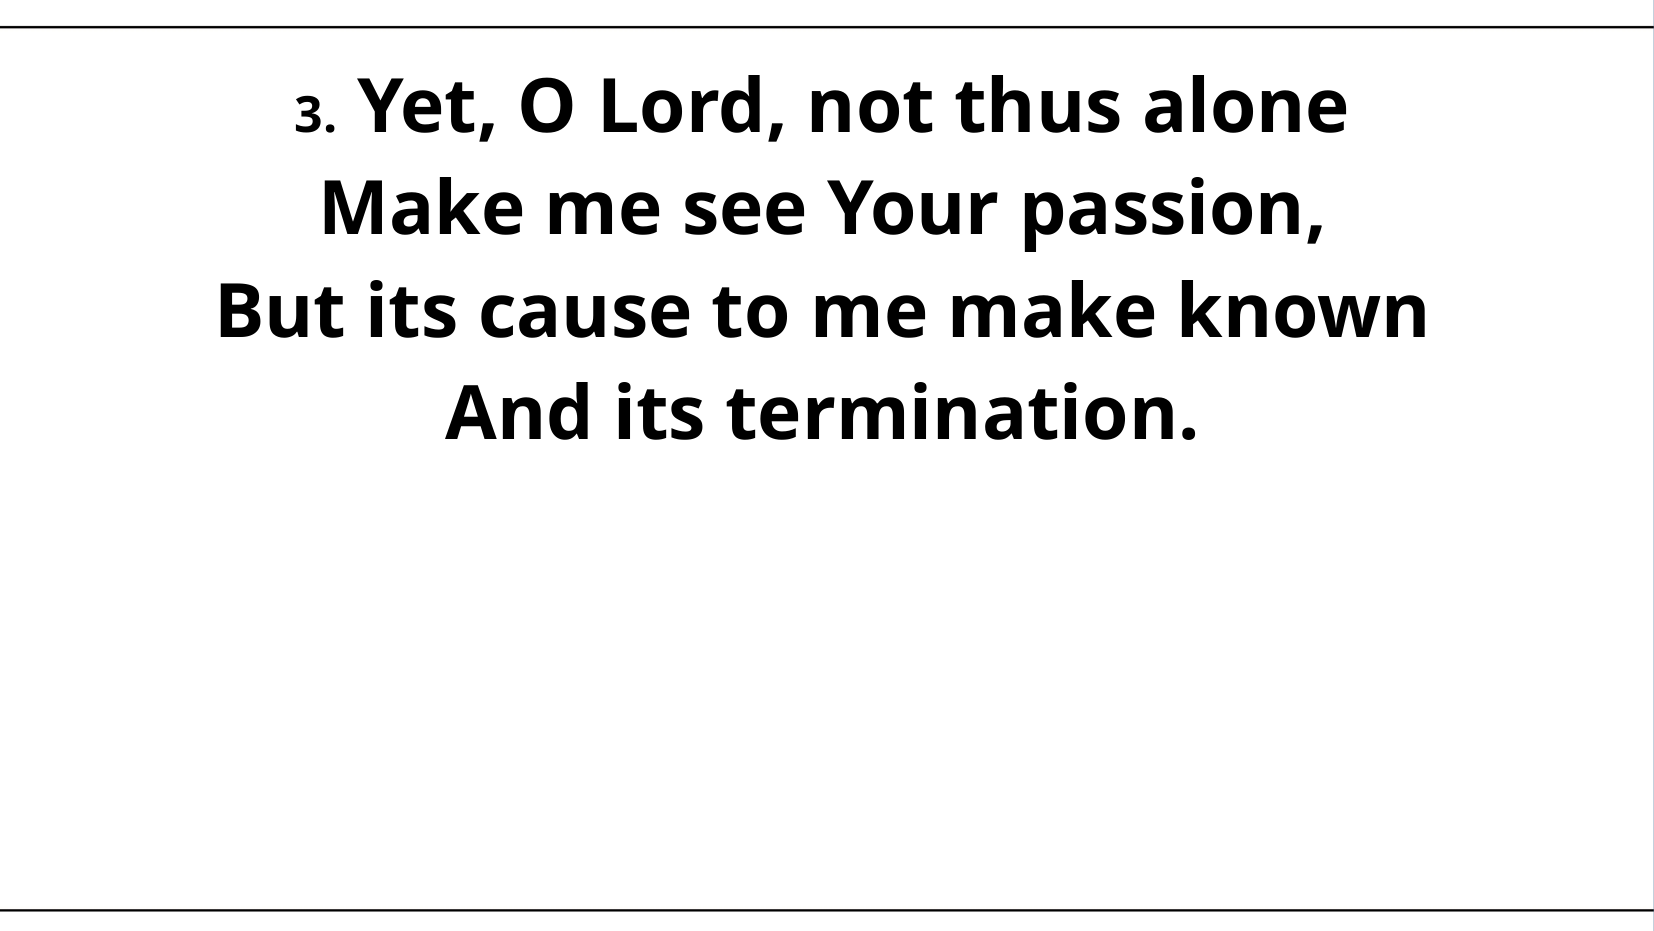

3. Yet, O Lord, not thus alone
Make me see Your passion,
But its cause to me make known
And its termination.